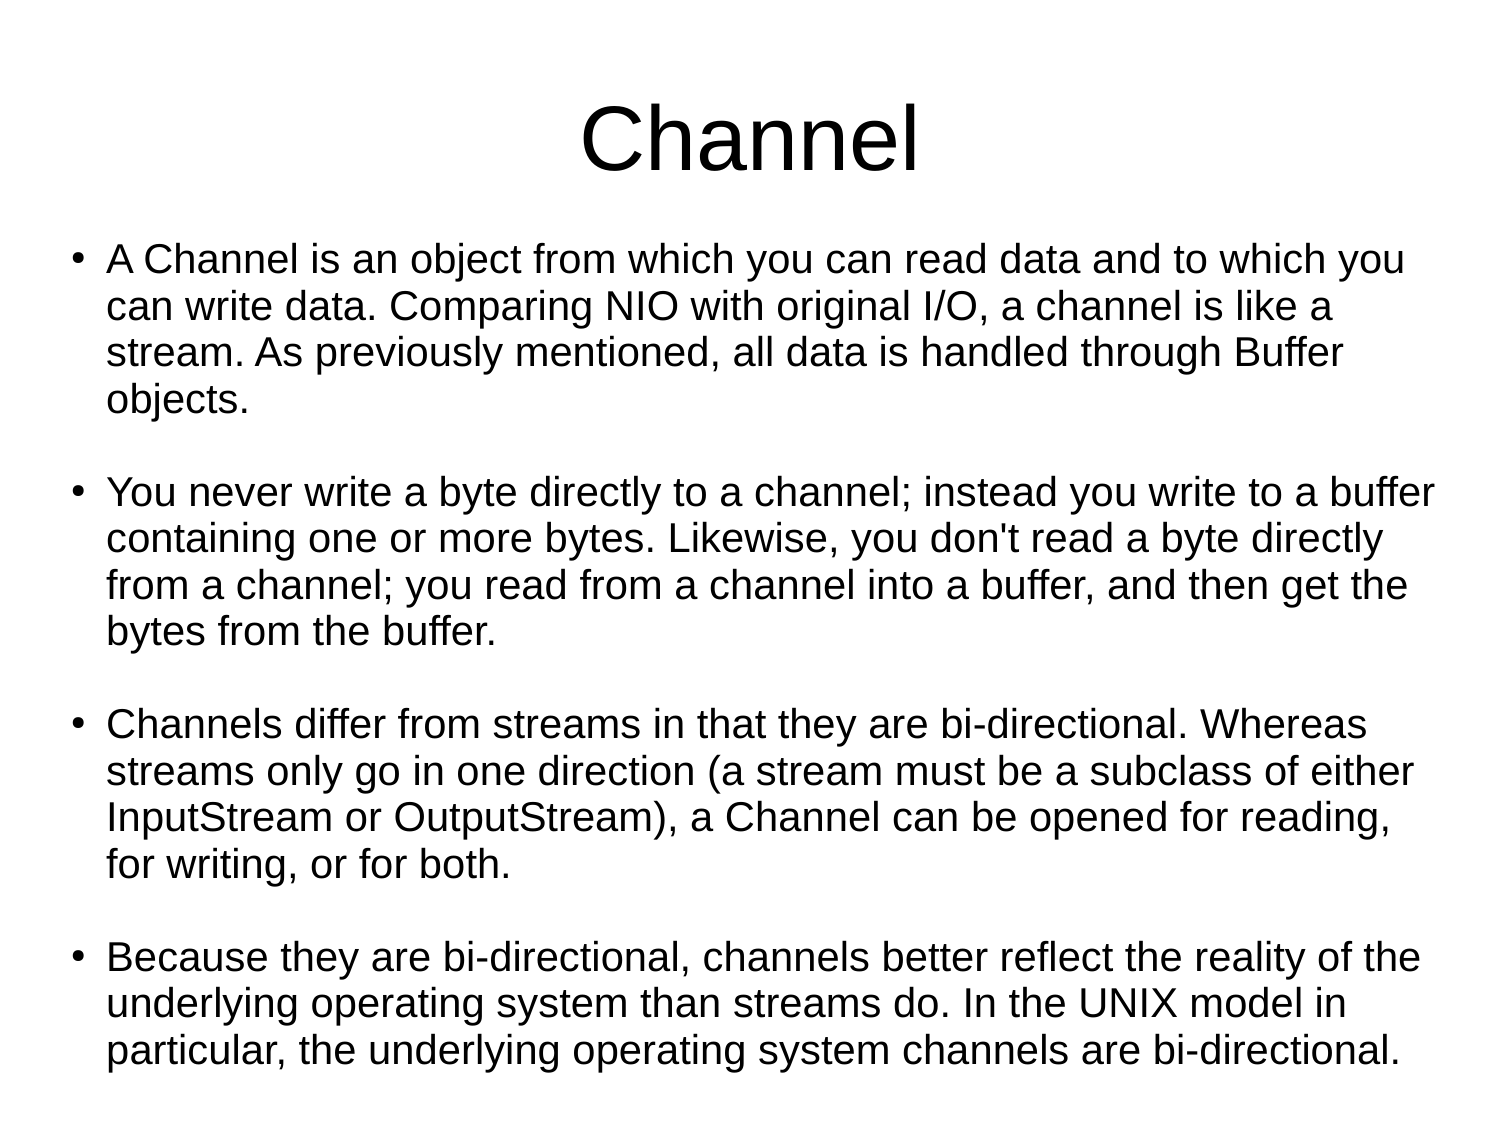

Channel
# A Channel is an object from which you can read data and to which you can write data. Comparing NIO with original I/O, a channel is like a stream. As previously mentioned, all data is handled through Buffer objects.
You never write a byte directly to a channel; instead you write to a buffer containing one or more bytes. Likewise, you don't read a byte directly from a channel; you read from a channel into a buffer, and then get the bytes from the buffer.
Channels differ from streams in that they are bi-directional. Whereas streams only go in one direction (a stream must be a subclass of either InputStream or OutputStream), a Channel can be opened for reading, for writing, or for both.
Because they are bi-directional, channels better reflect the reality of the underlying operating system than streams do. In the UNIX model in particular, the underlying operating system channels are bi-directional.